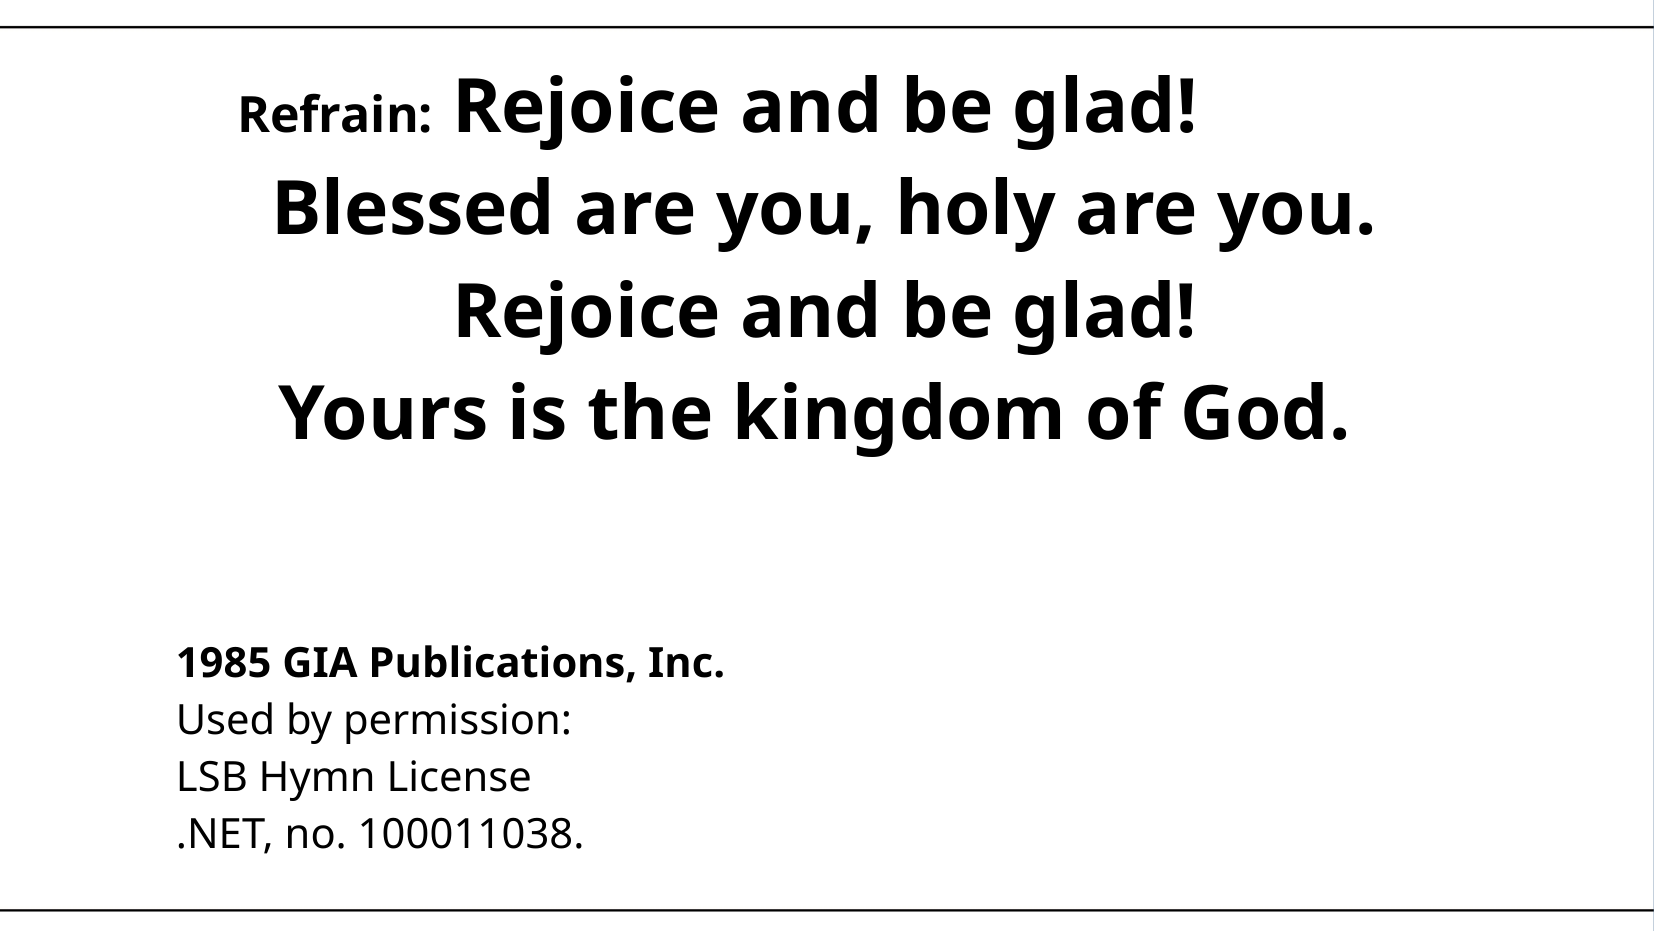

Refrain: Rejoice and be glad!
Blessed are you, holy are you.
Rejoice and be glad!
Yours is the kingdom of God.
 1985 GIA Publications, Inc.
 Used by permission:
 LSB Hymn License
 .NET, no. 100011038.